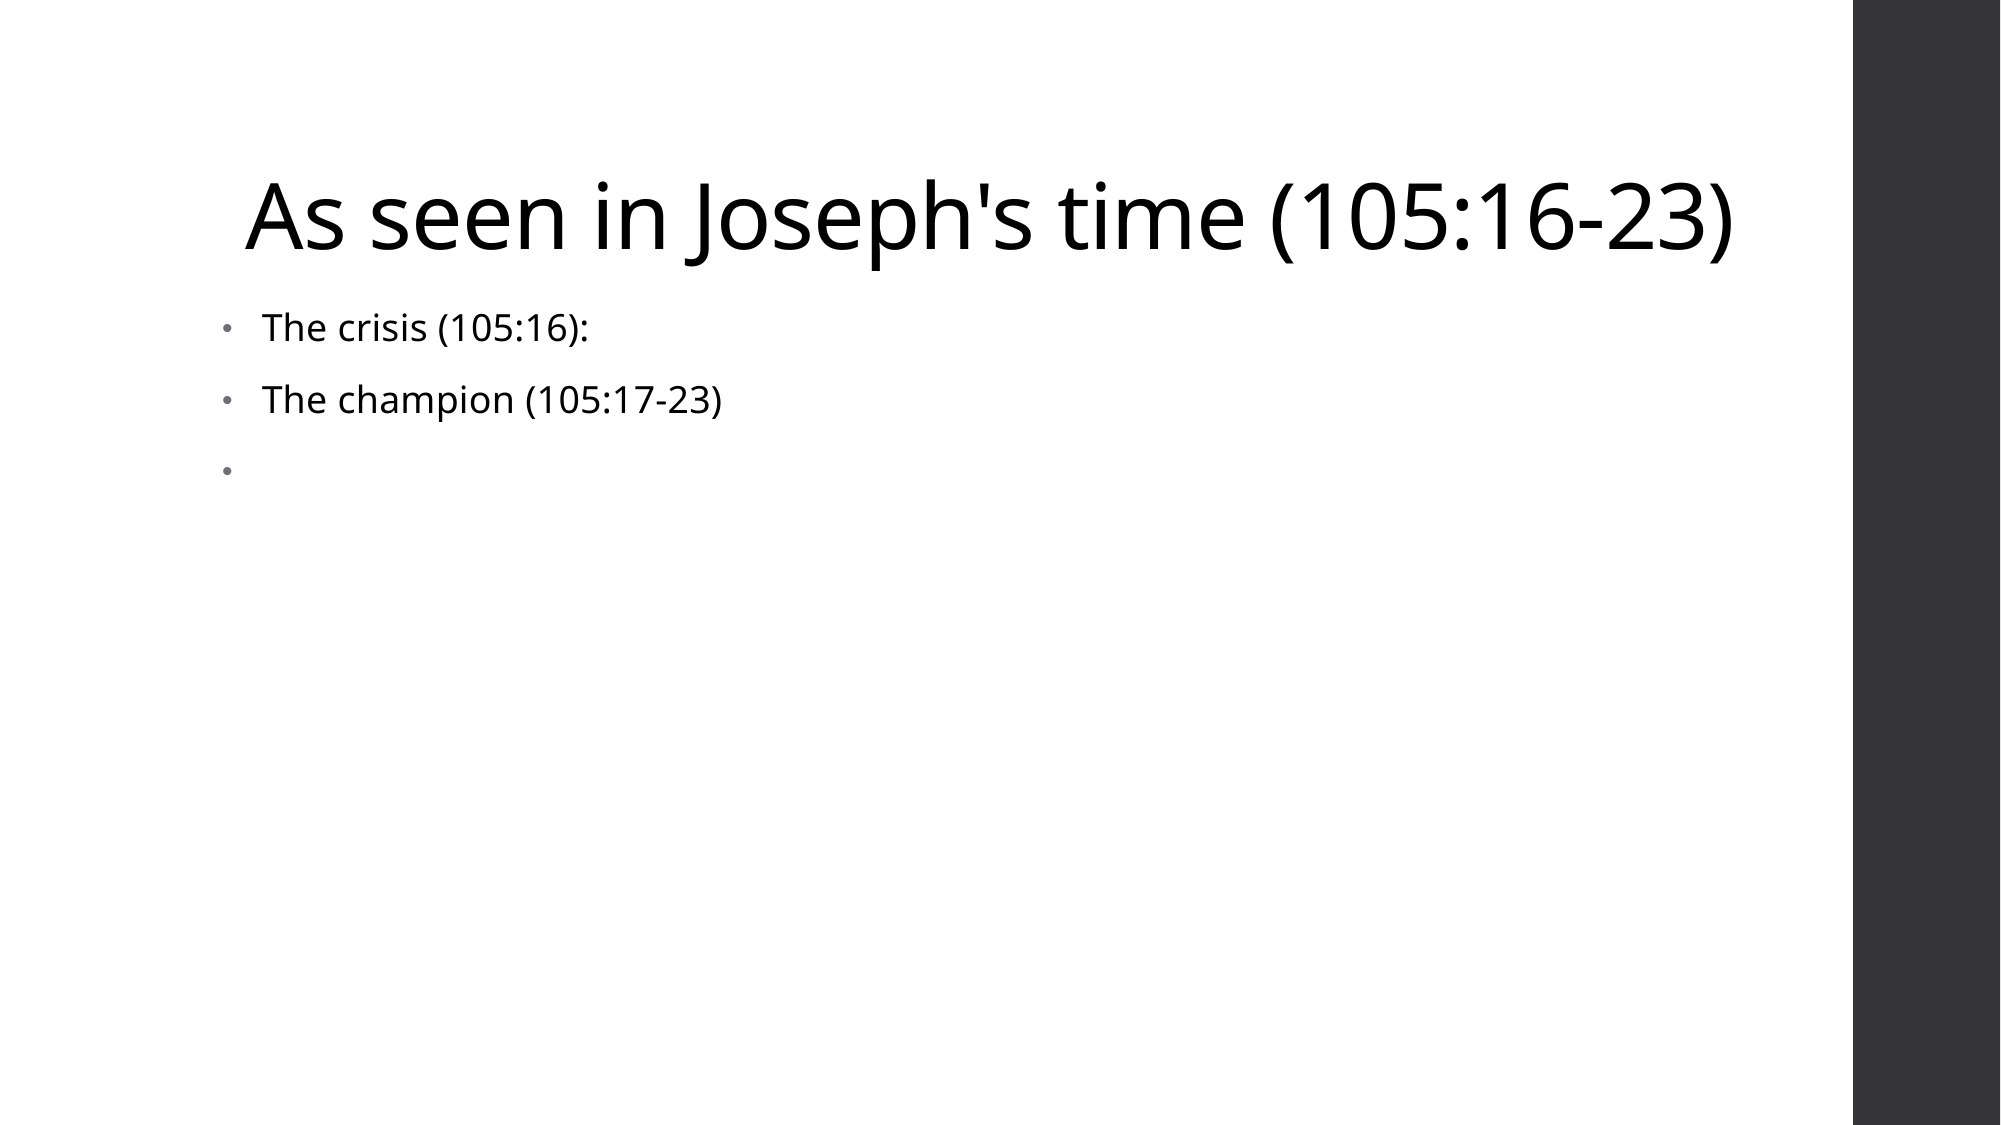

# As seen in Joseph's time (105:16-23)
 The crisis (105:16):
 The champion (105:17-23)